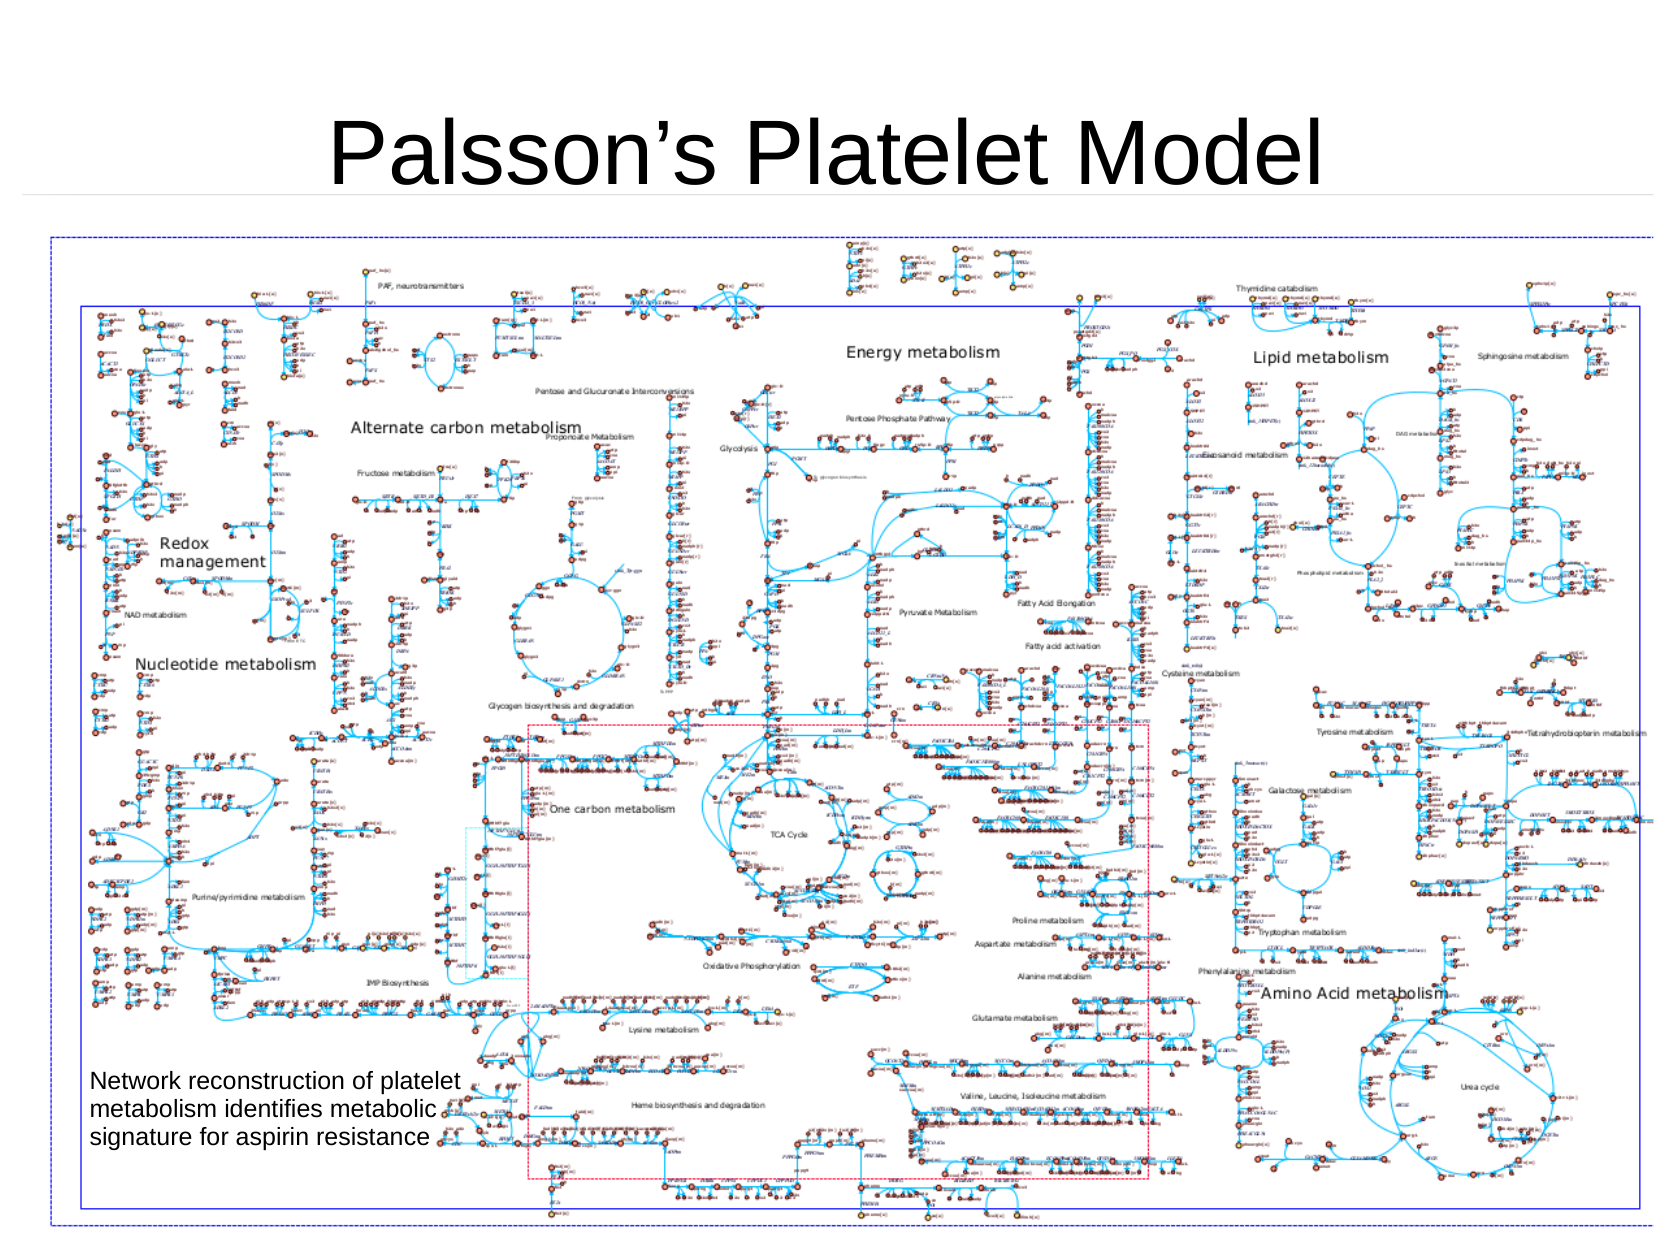

# Palsson’s Platelet Model
Network reconstruction of platelet
metabolism identifies metabolic
signature for aspirin resistance
5